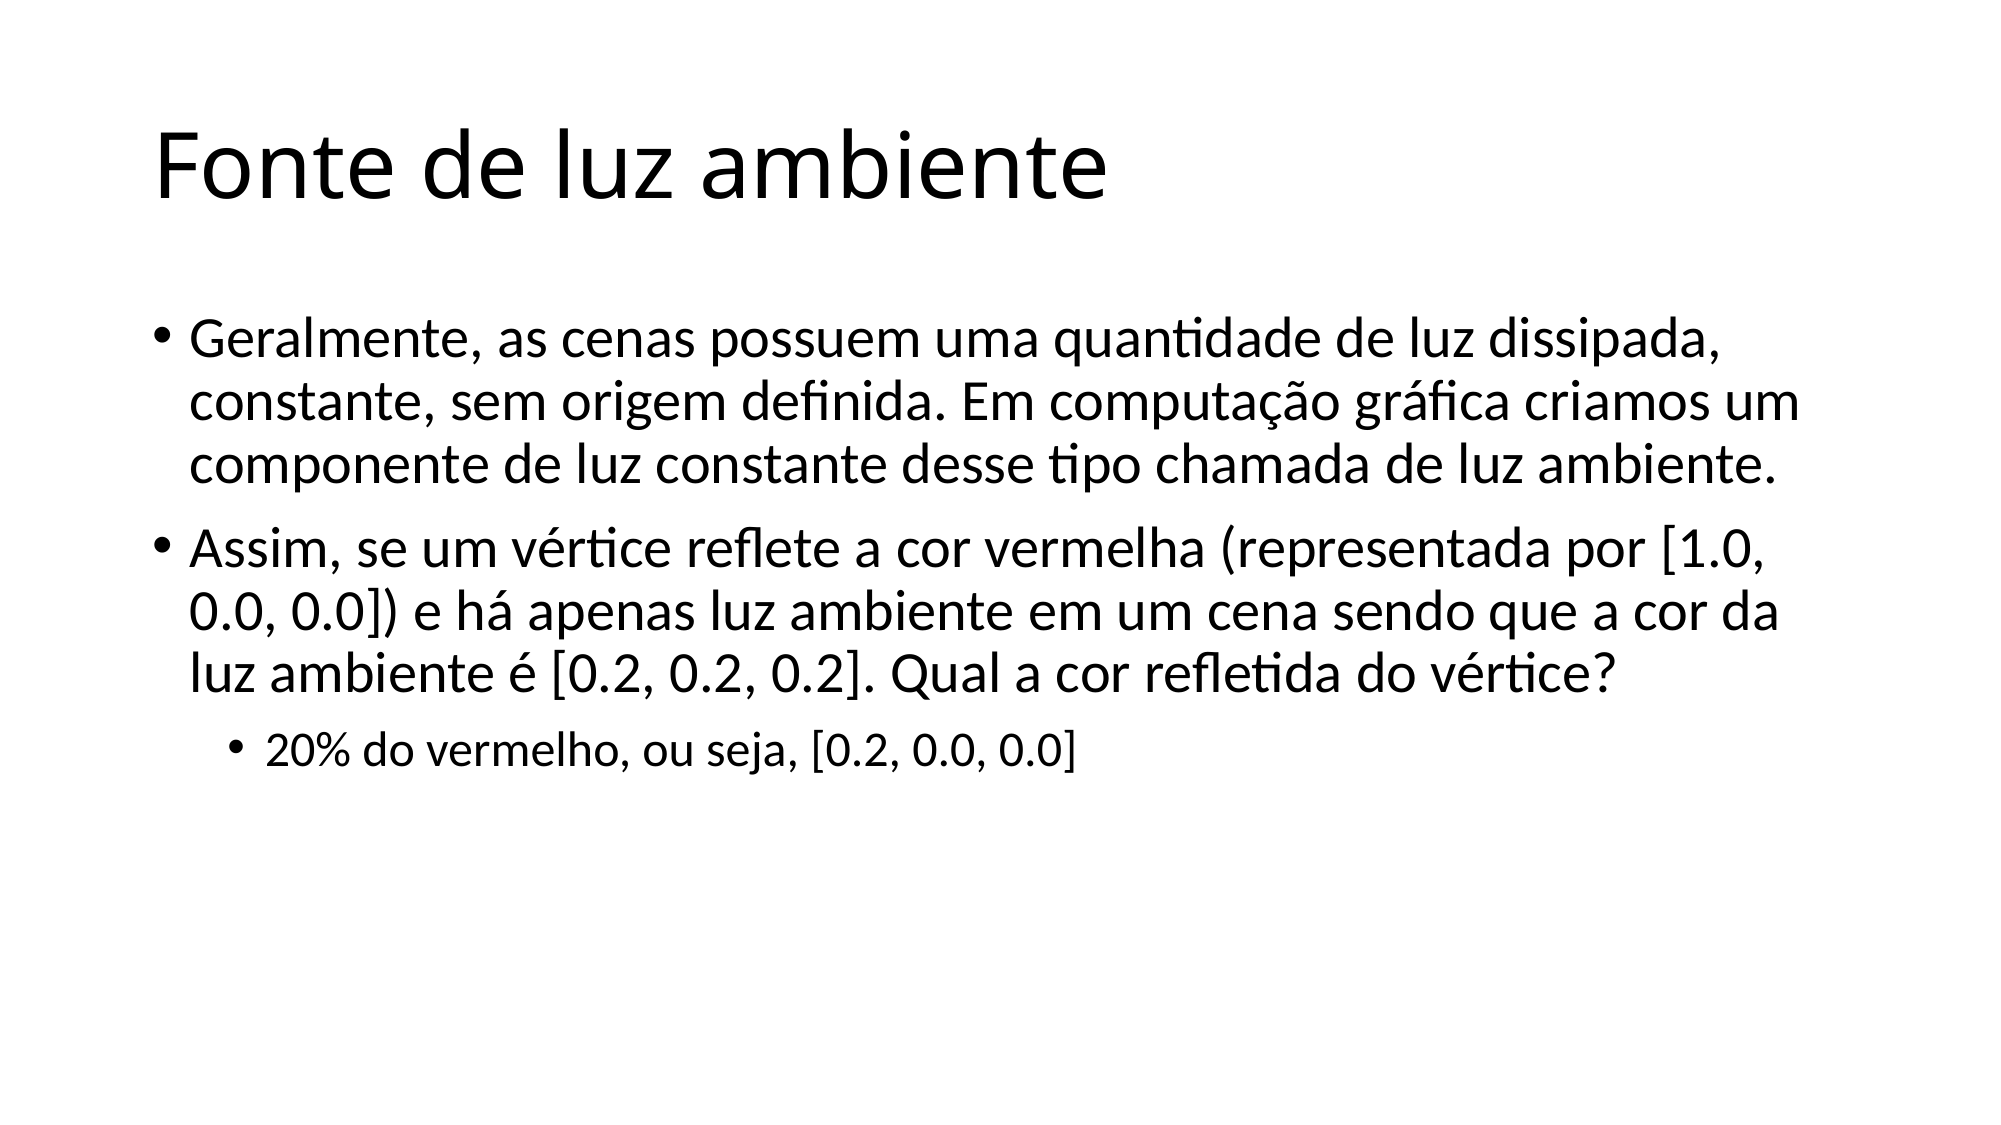

# Fonte de luz ambiente
Geralmente, as cenas possuem uma quantidade de luz dissipada, constante, sem origem definida. Em computação gráfica criamos um componente de luz constante desse tipo chamada de luz ambiente.
Assim, se um vértice reflete a cor vermelha (representada por [1.0, 0.0, 0.0]) e há apenas luz ambiente em um cena sendo que a cor da luz ambiente é [0.2, 0.2, 0.2]. Qual a cor refletida do vértice?
20% do vermelho, ou seja, [0.2, 0.0, 0.0]